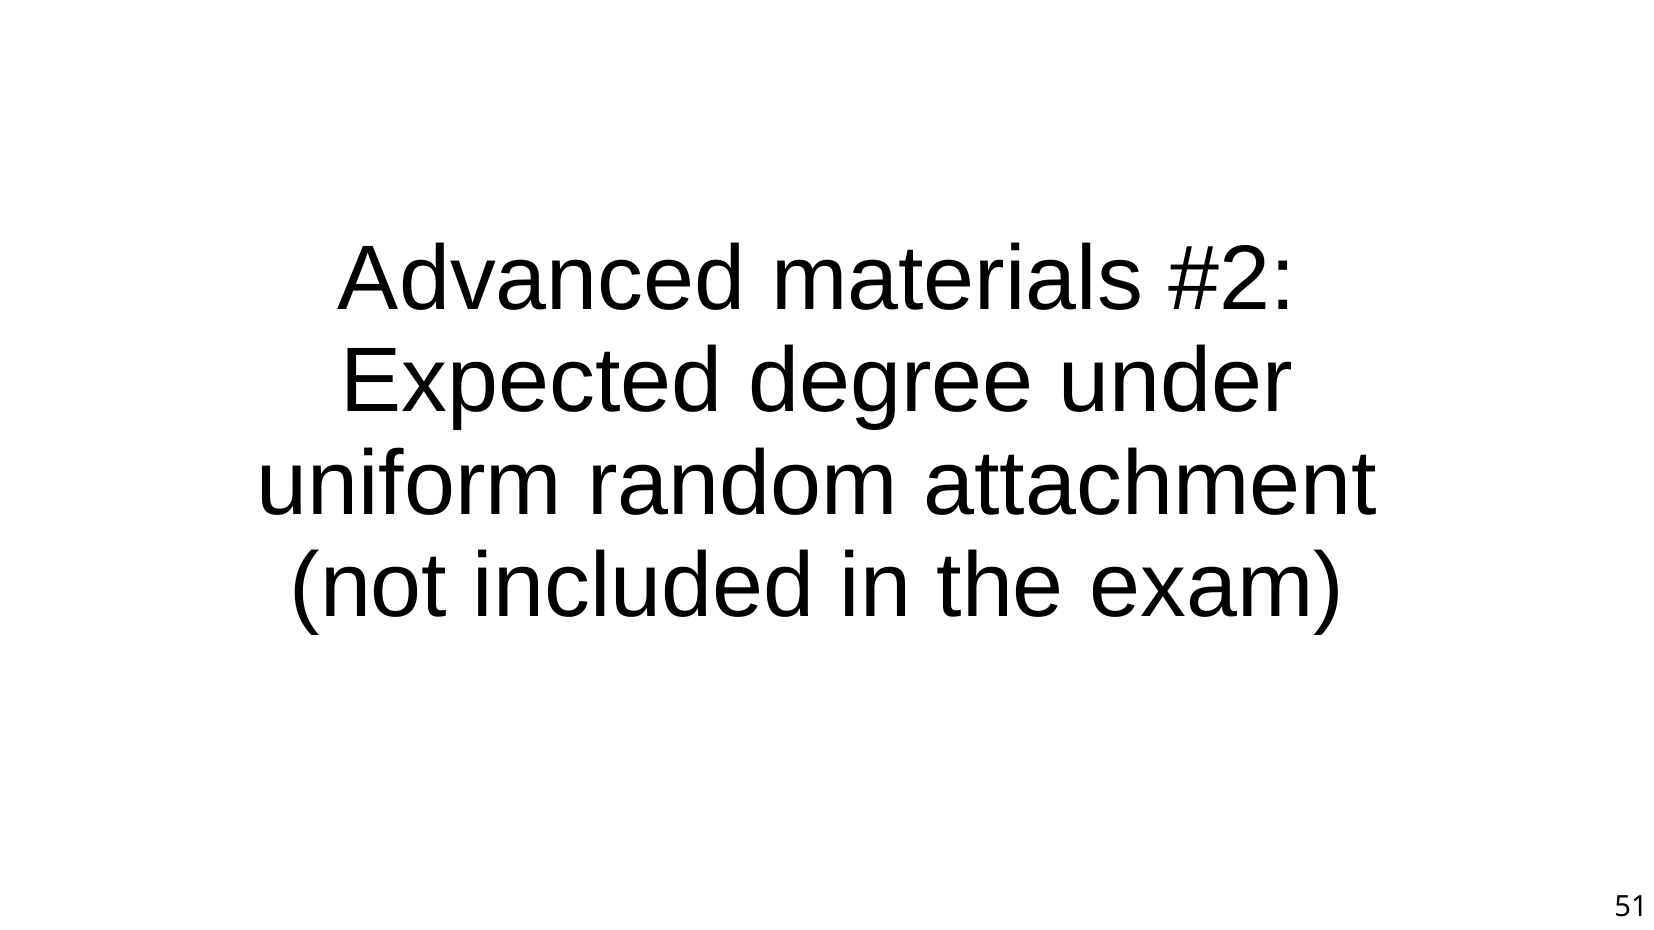

# Advanced materials #2: Expected degree under uniform random attachment (not included in the exam)
51